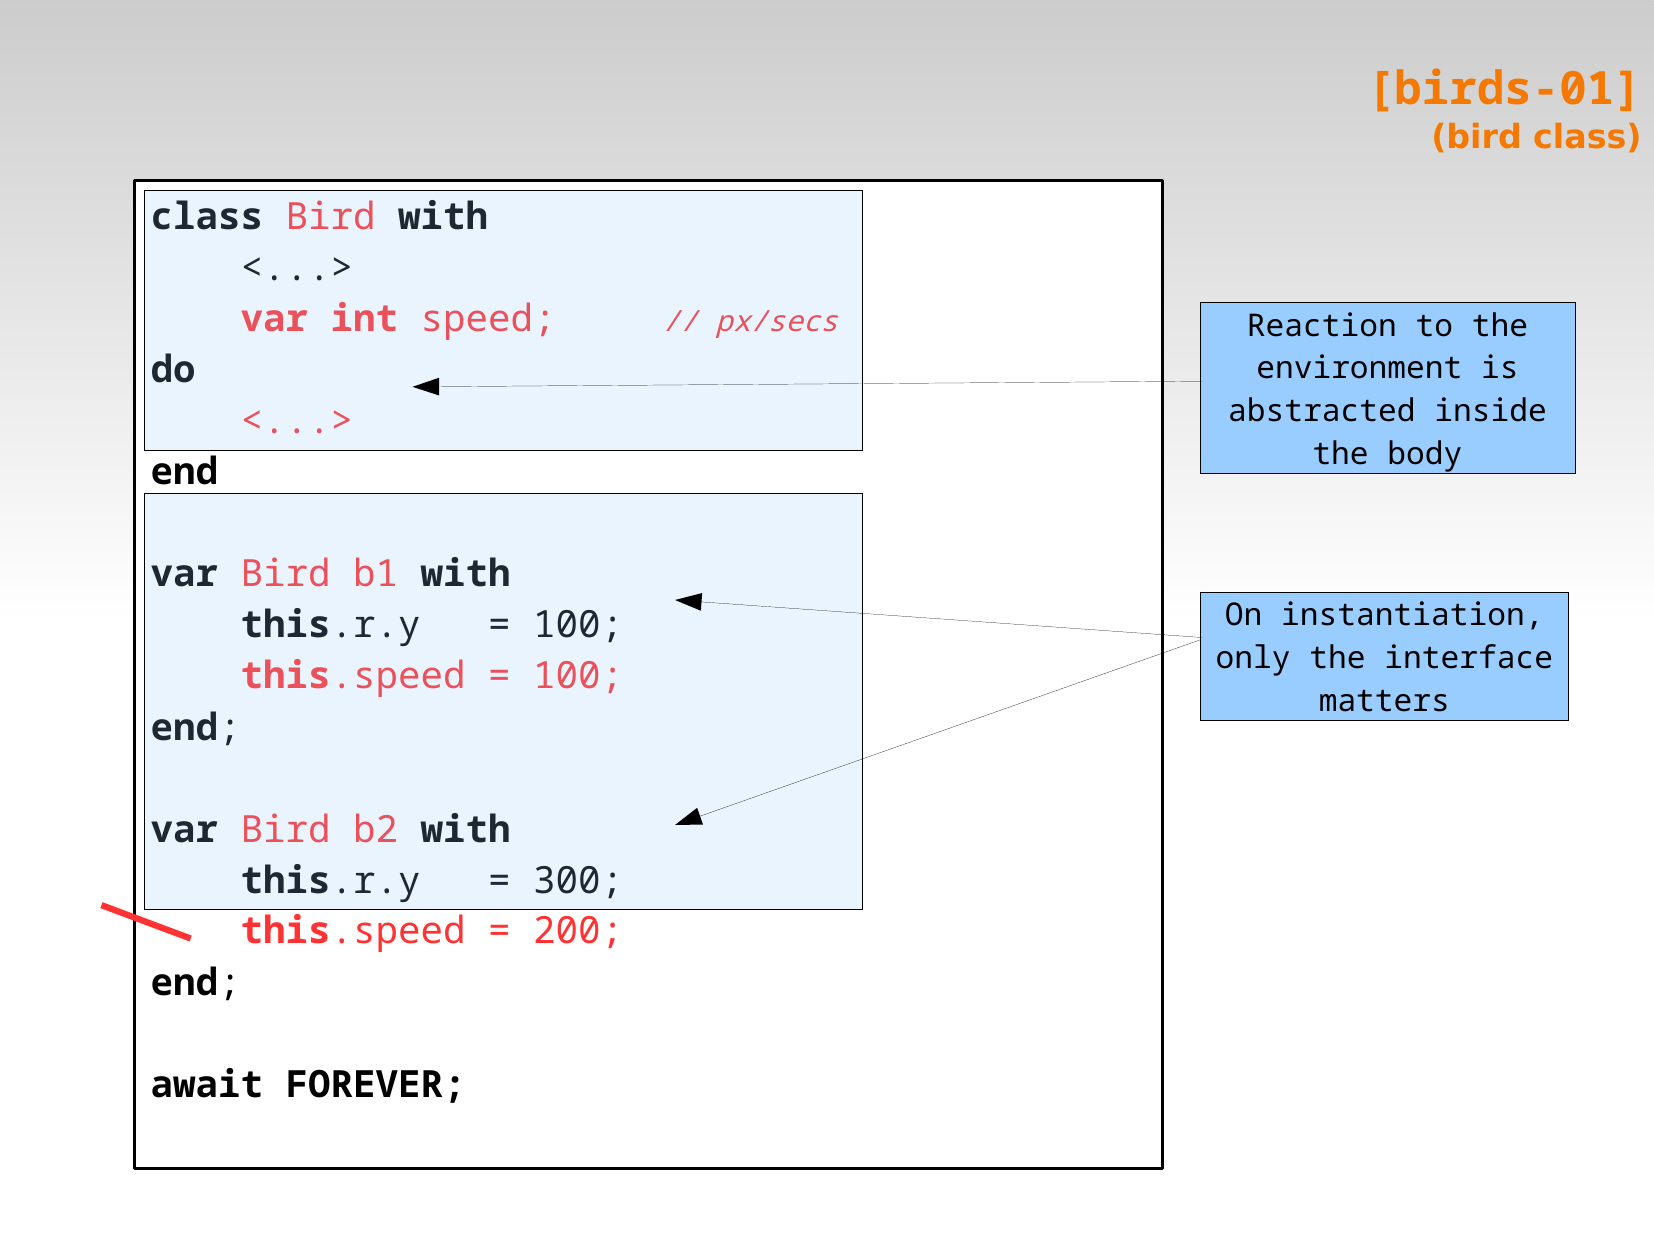

# [birds-01] (bird class)
class Bird with
 <...>
 var int speed; // px/secs
do
 <...>
end
var Bird b1 with
 this.r.y = 100;
 this.speed = 100;
end;
var Bird b2 with
 this.r.y = 300;
 this.speed = 200;
end;
await FOREVER;
Reaction to the environment is abstracted inside the body
On instantiation, only the interface matters